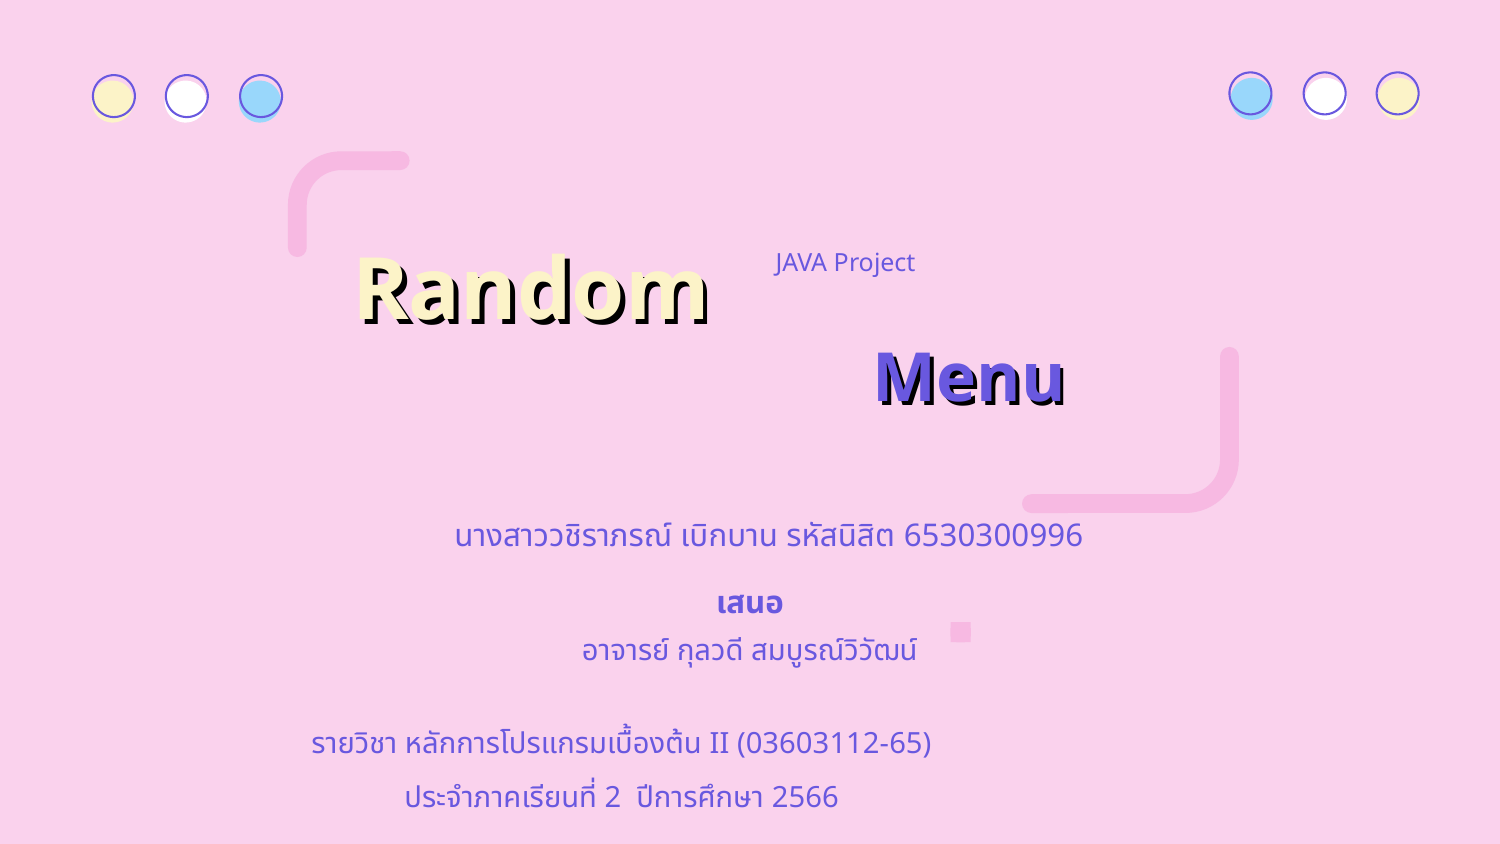

# Random
JAVA Project
Menu
นางสาววชิราภรณ์ เบิกบาน รหัสนิสิต 6530300996
เสนอ
อาจารย์ กุลวดี สมบูรณ์วิวัฒน์
รายวิชา หลักการโปรแกรมเบื้องต้น II (03603112-65)
ประจำภาคเรียนที่ 2 ปีการศึกษา 2566